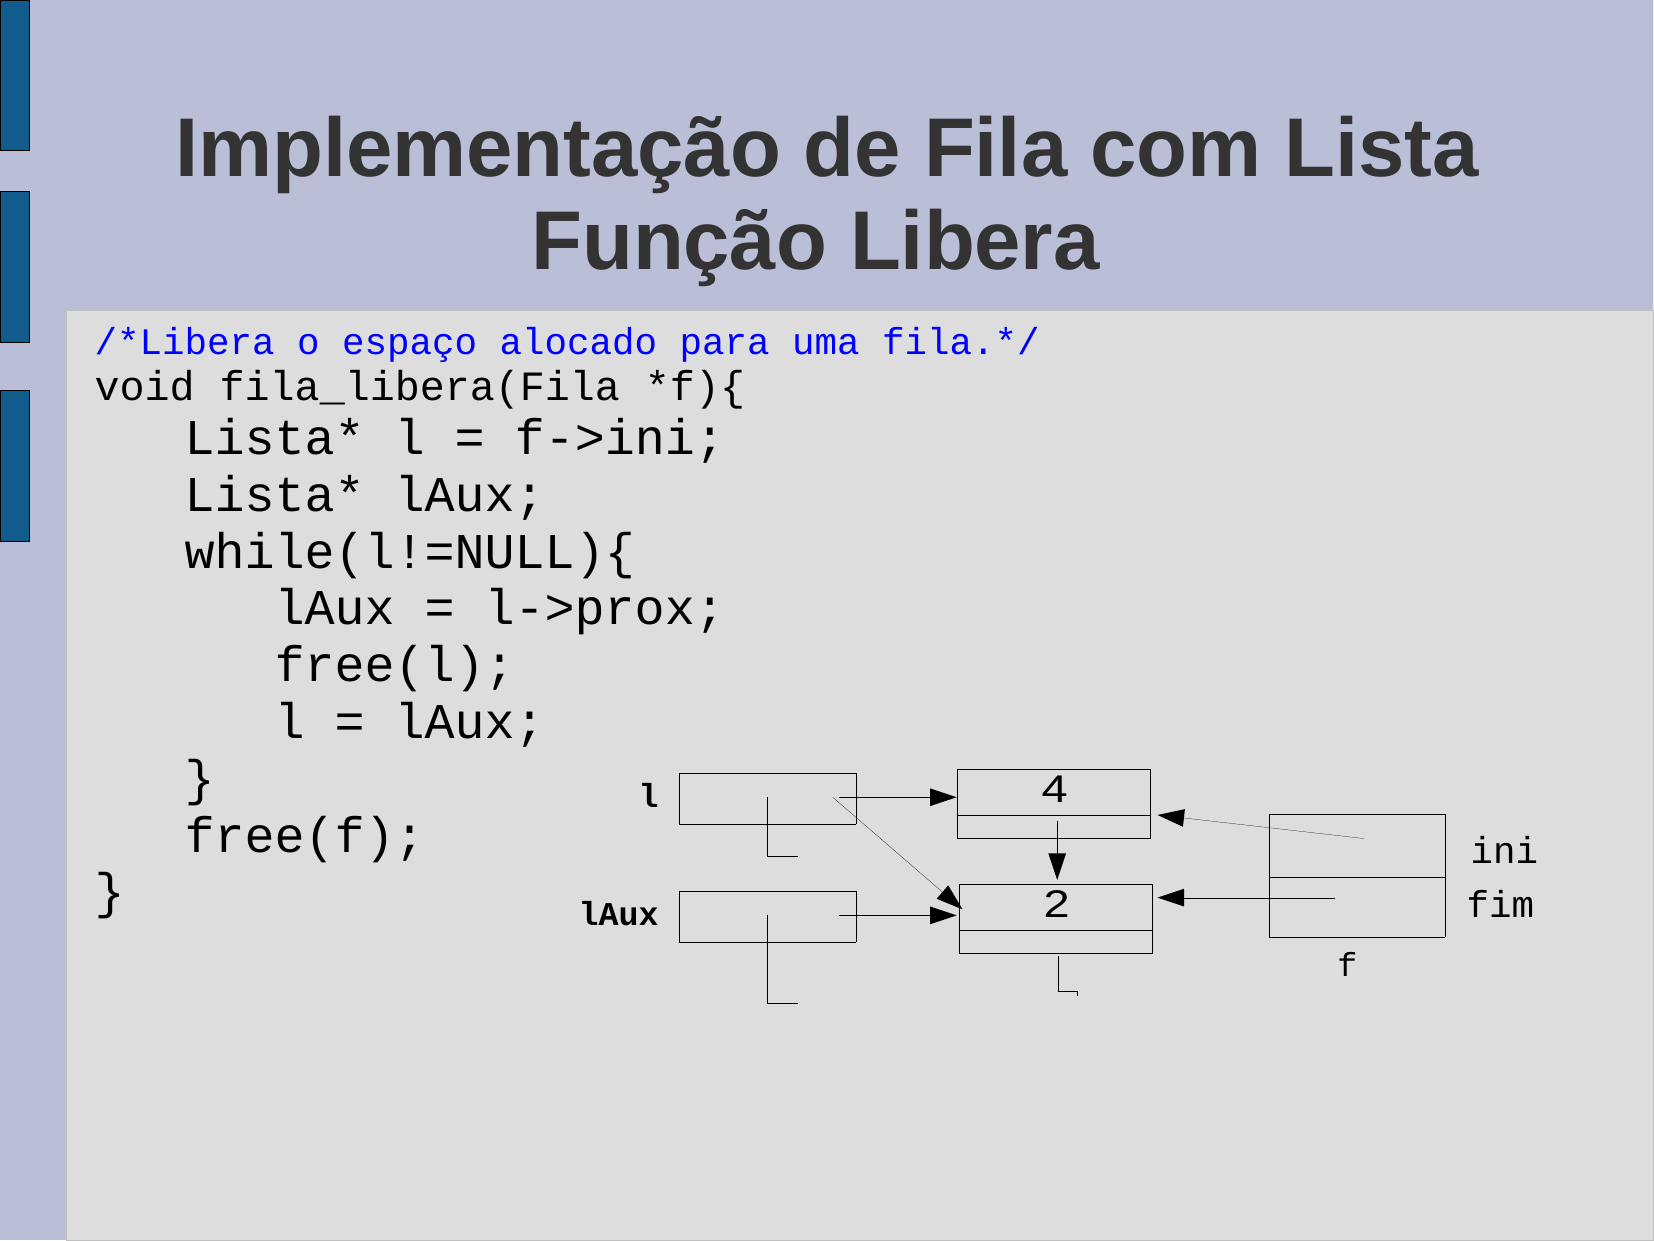

# Implementação de Fila com Lista Função Libera
/*Libera o espaço alocado para uma fila.*/
void fila_libera(Fila *f){
 Lista* l = f->ini;
 Lista* lAux;
 while(l!=NULL){
 lAux = l->prox;
 free(l);
 l = lAux;
 }
 free(f);
}
 l
fim
ini
f
lAux